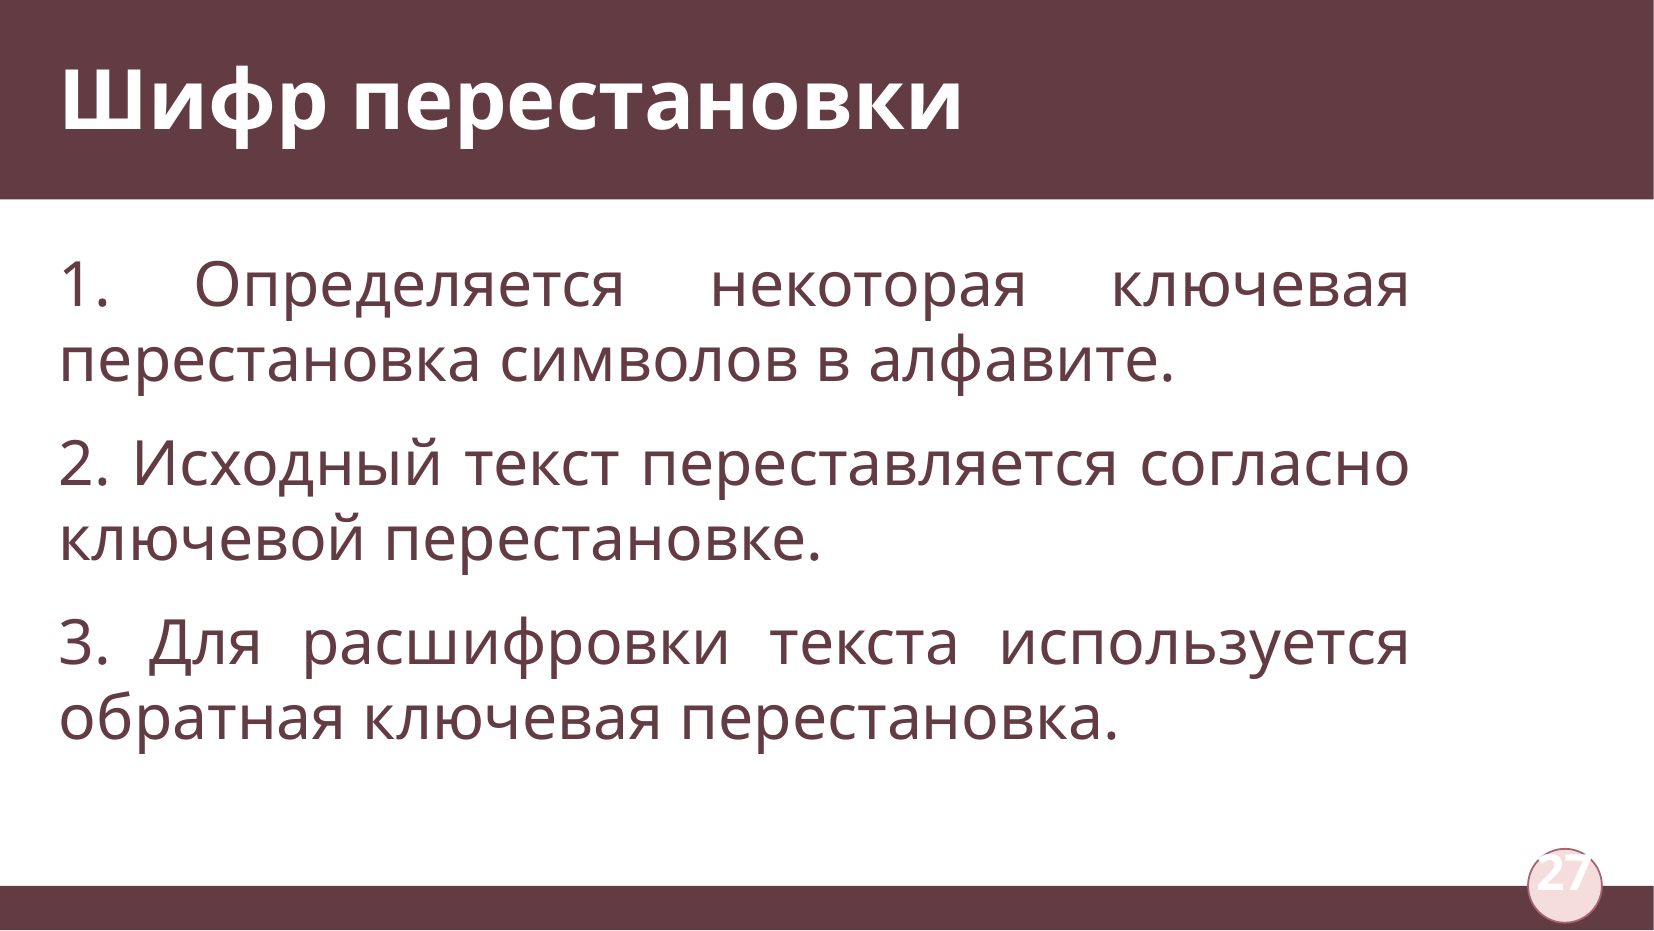

# Шифр перестановки
1. Определяется некоторая ключевая перестановка символов в алфавите.
2. Исходный текст переставляется согласно ключевой перестановке.
3. Для расшифровки текста используется обратная ключевая перестановка.